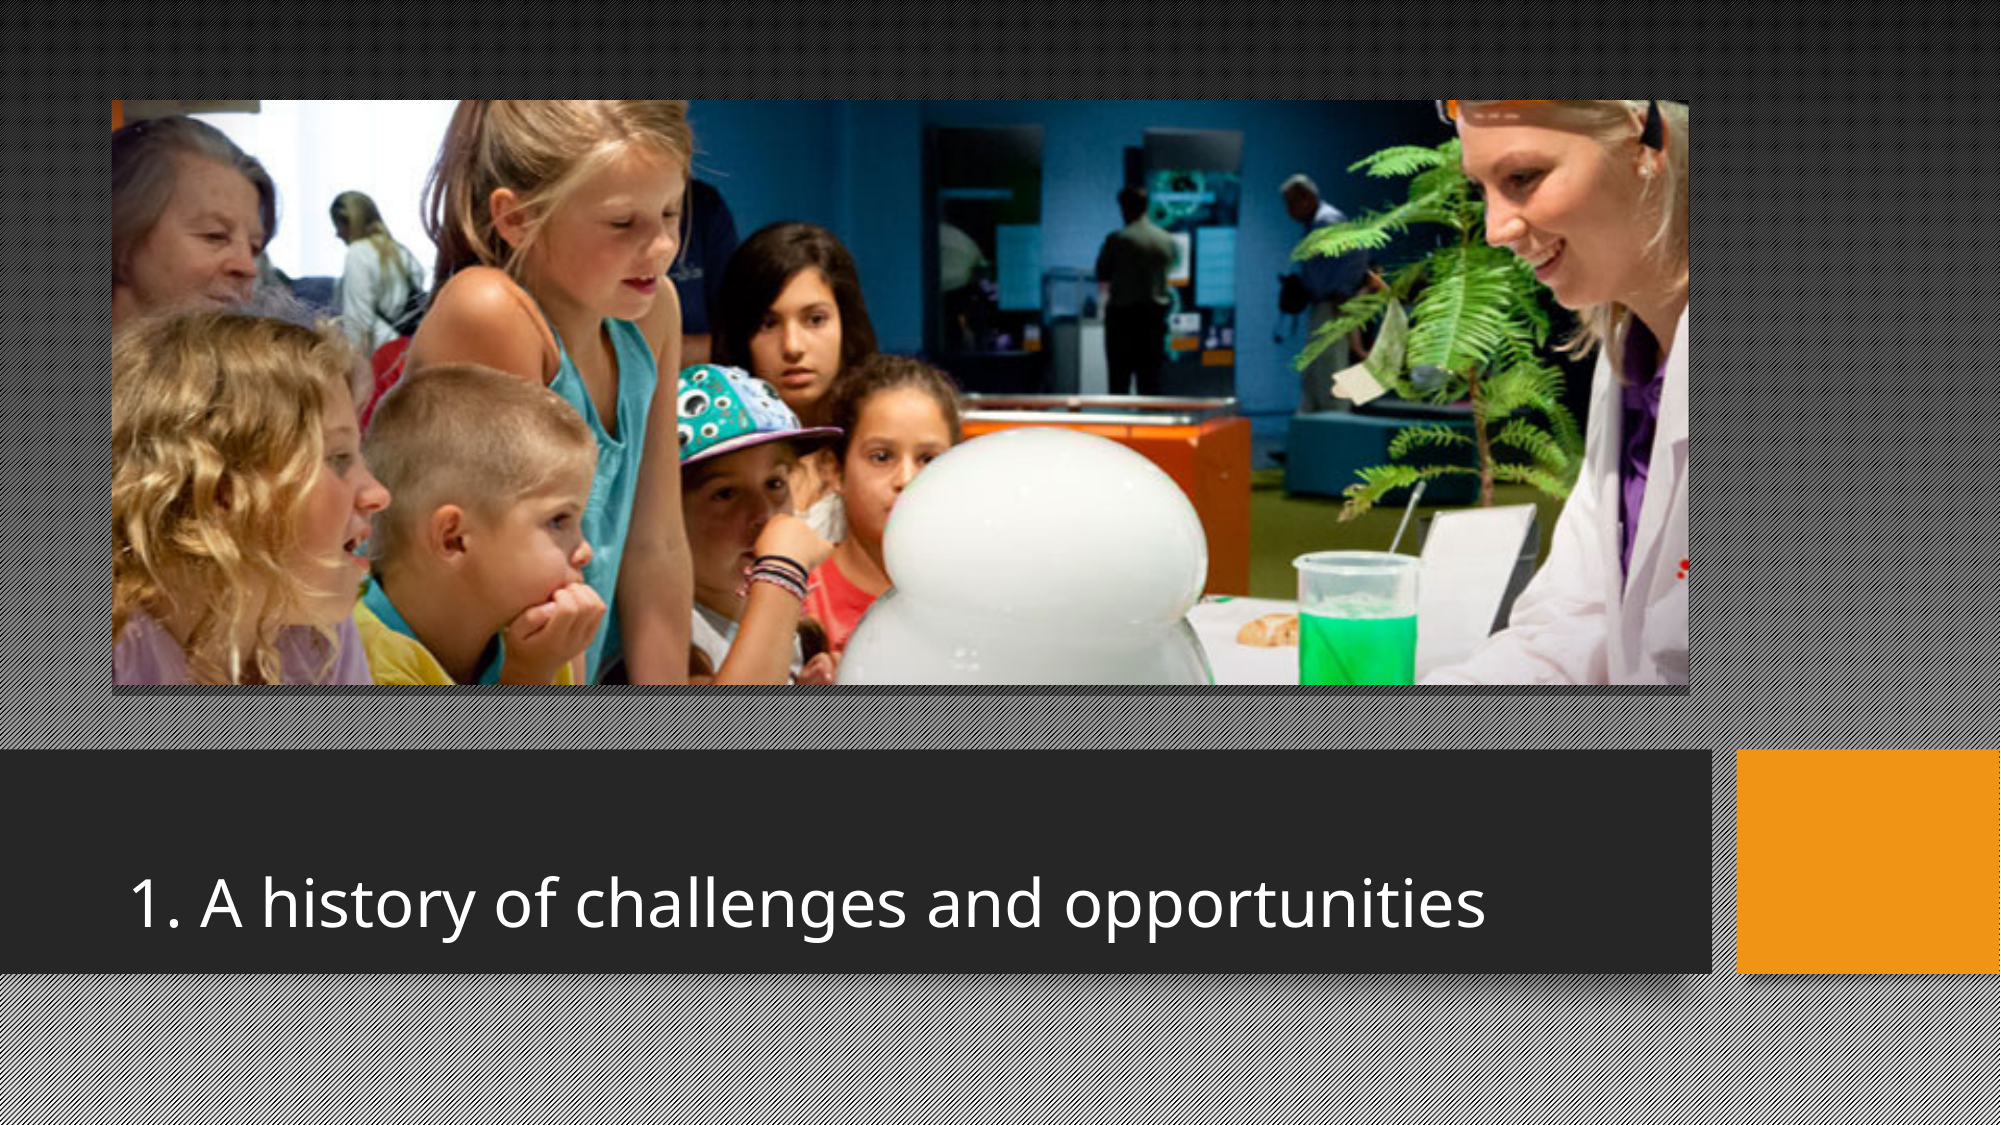

# 1. A history of challenges and opportunities